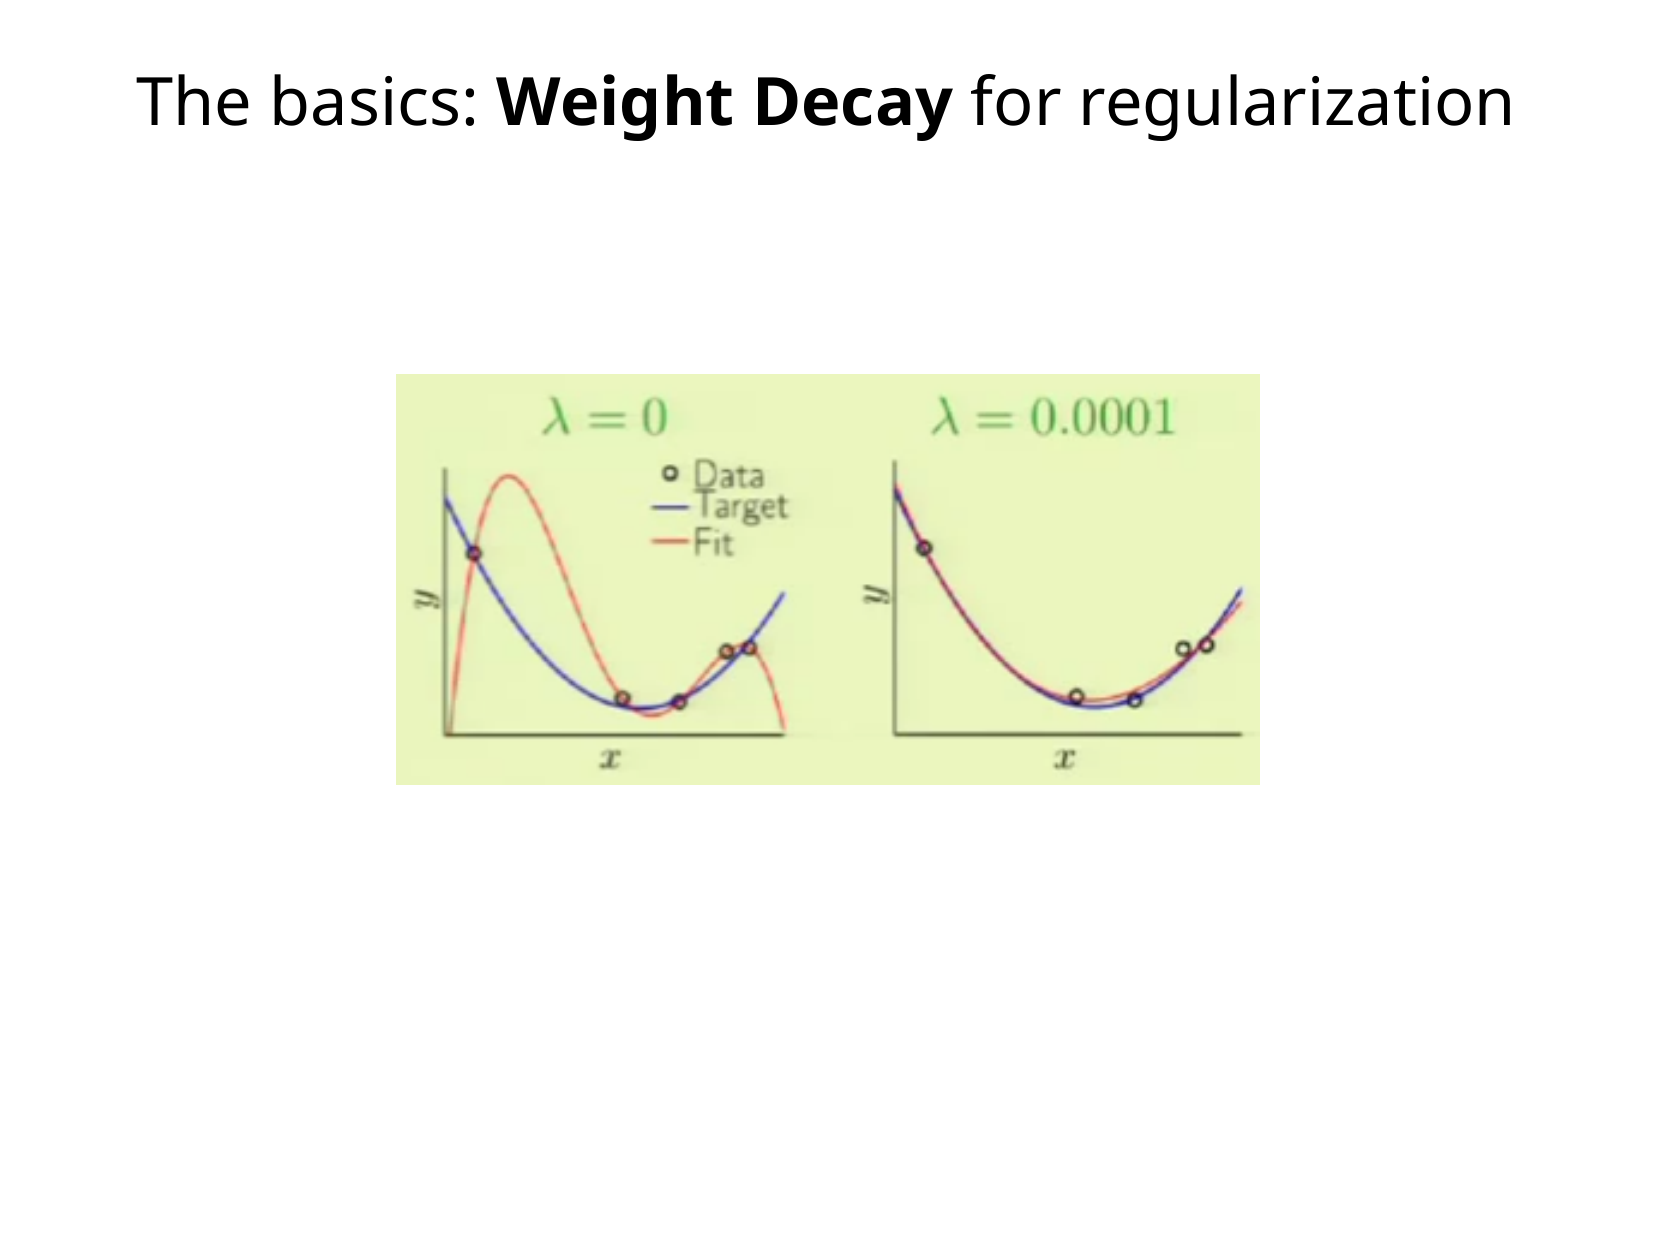

# The basics: Weight Decay for regularization